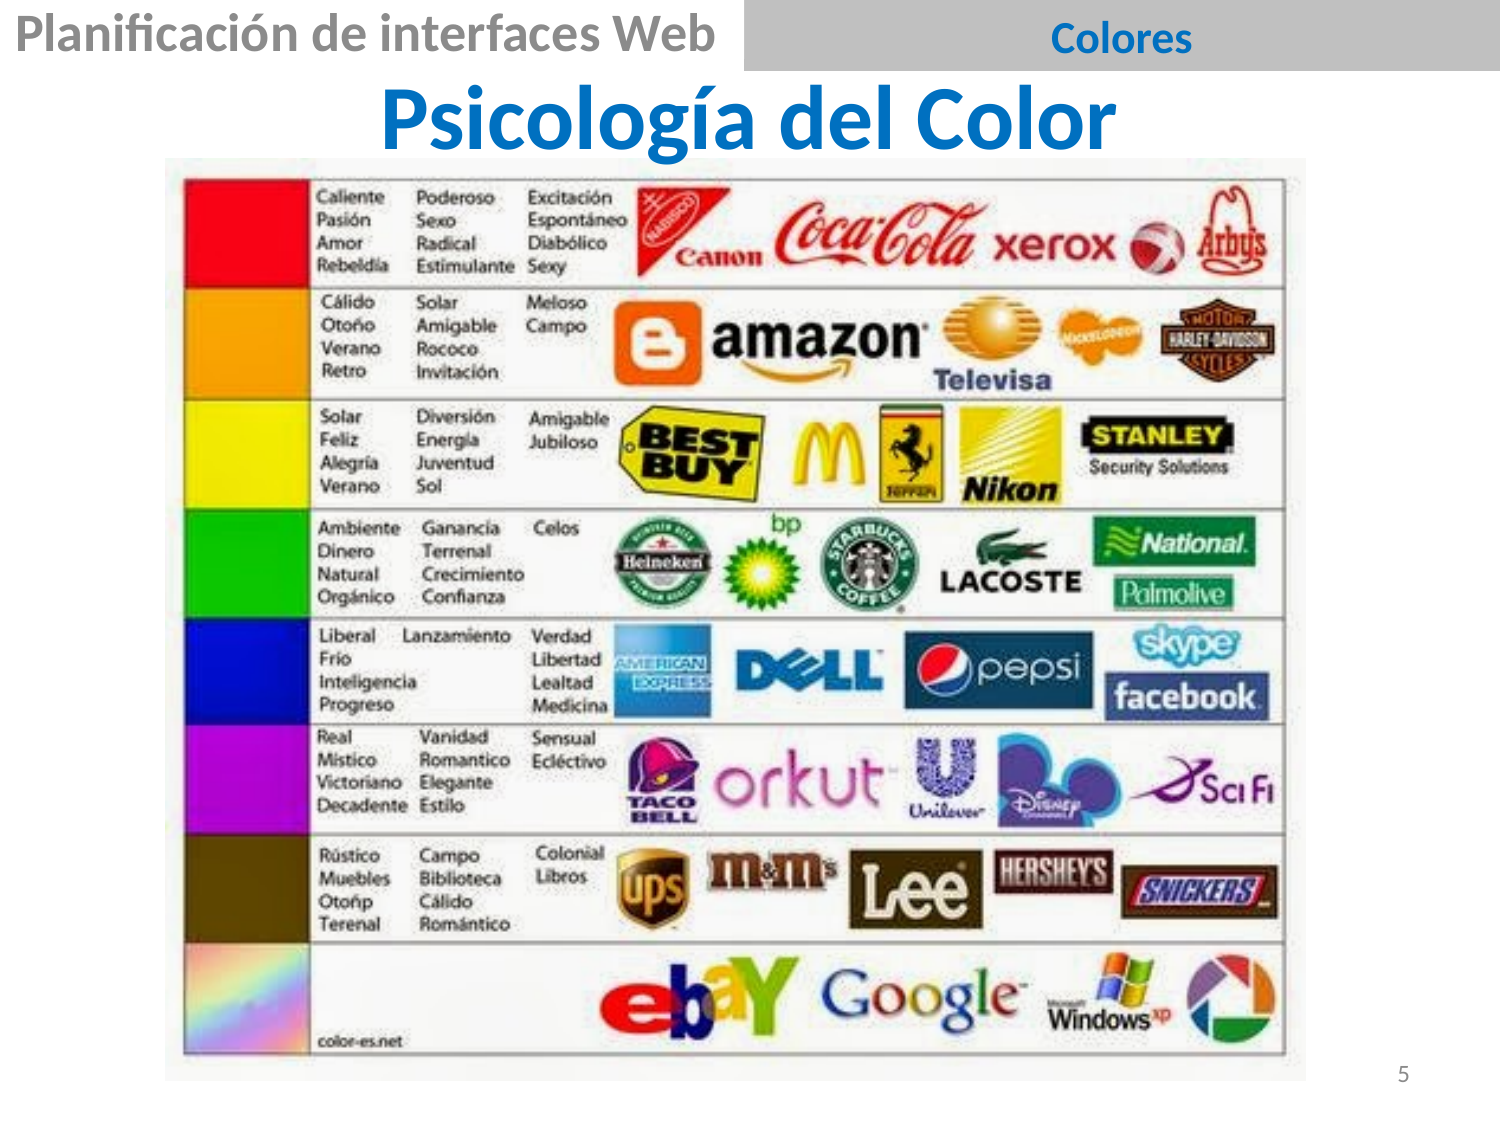

Planificación de interfaces Web
# Colores
Psicología del Color